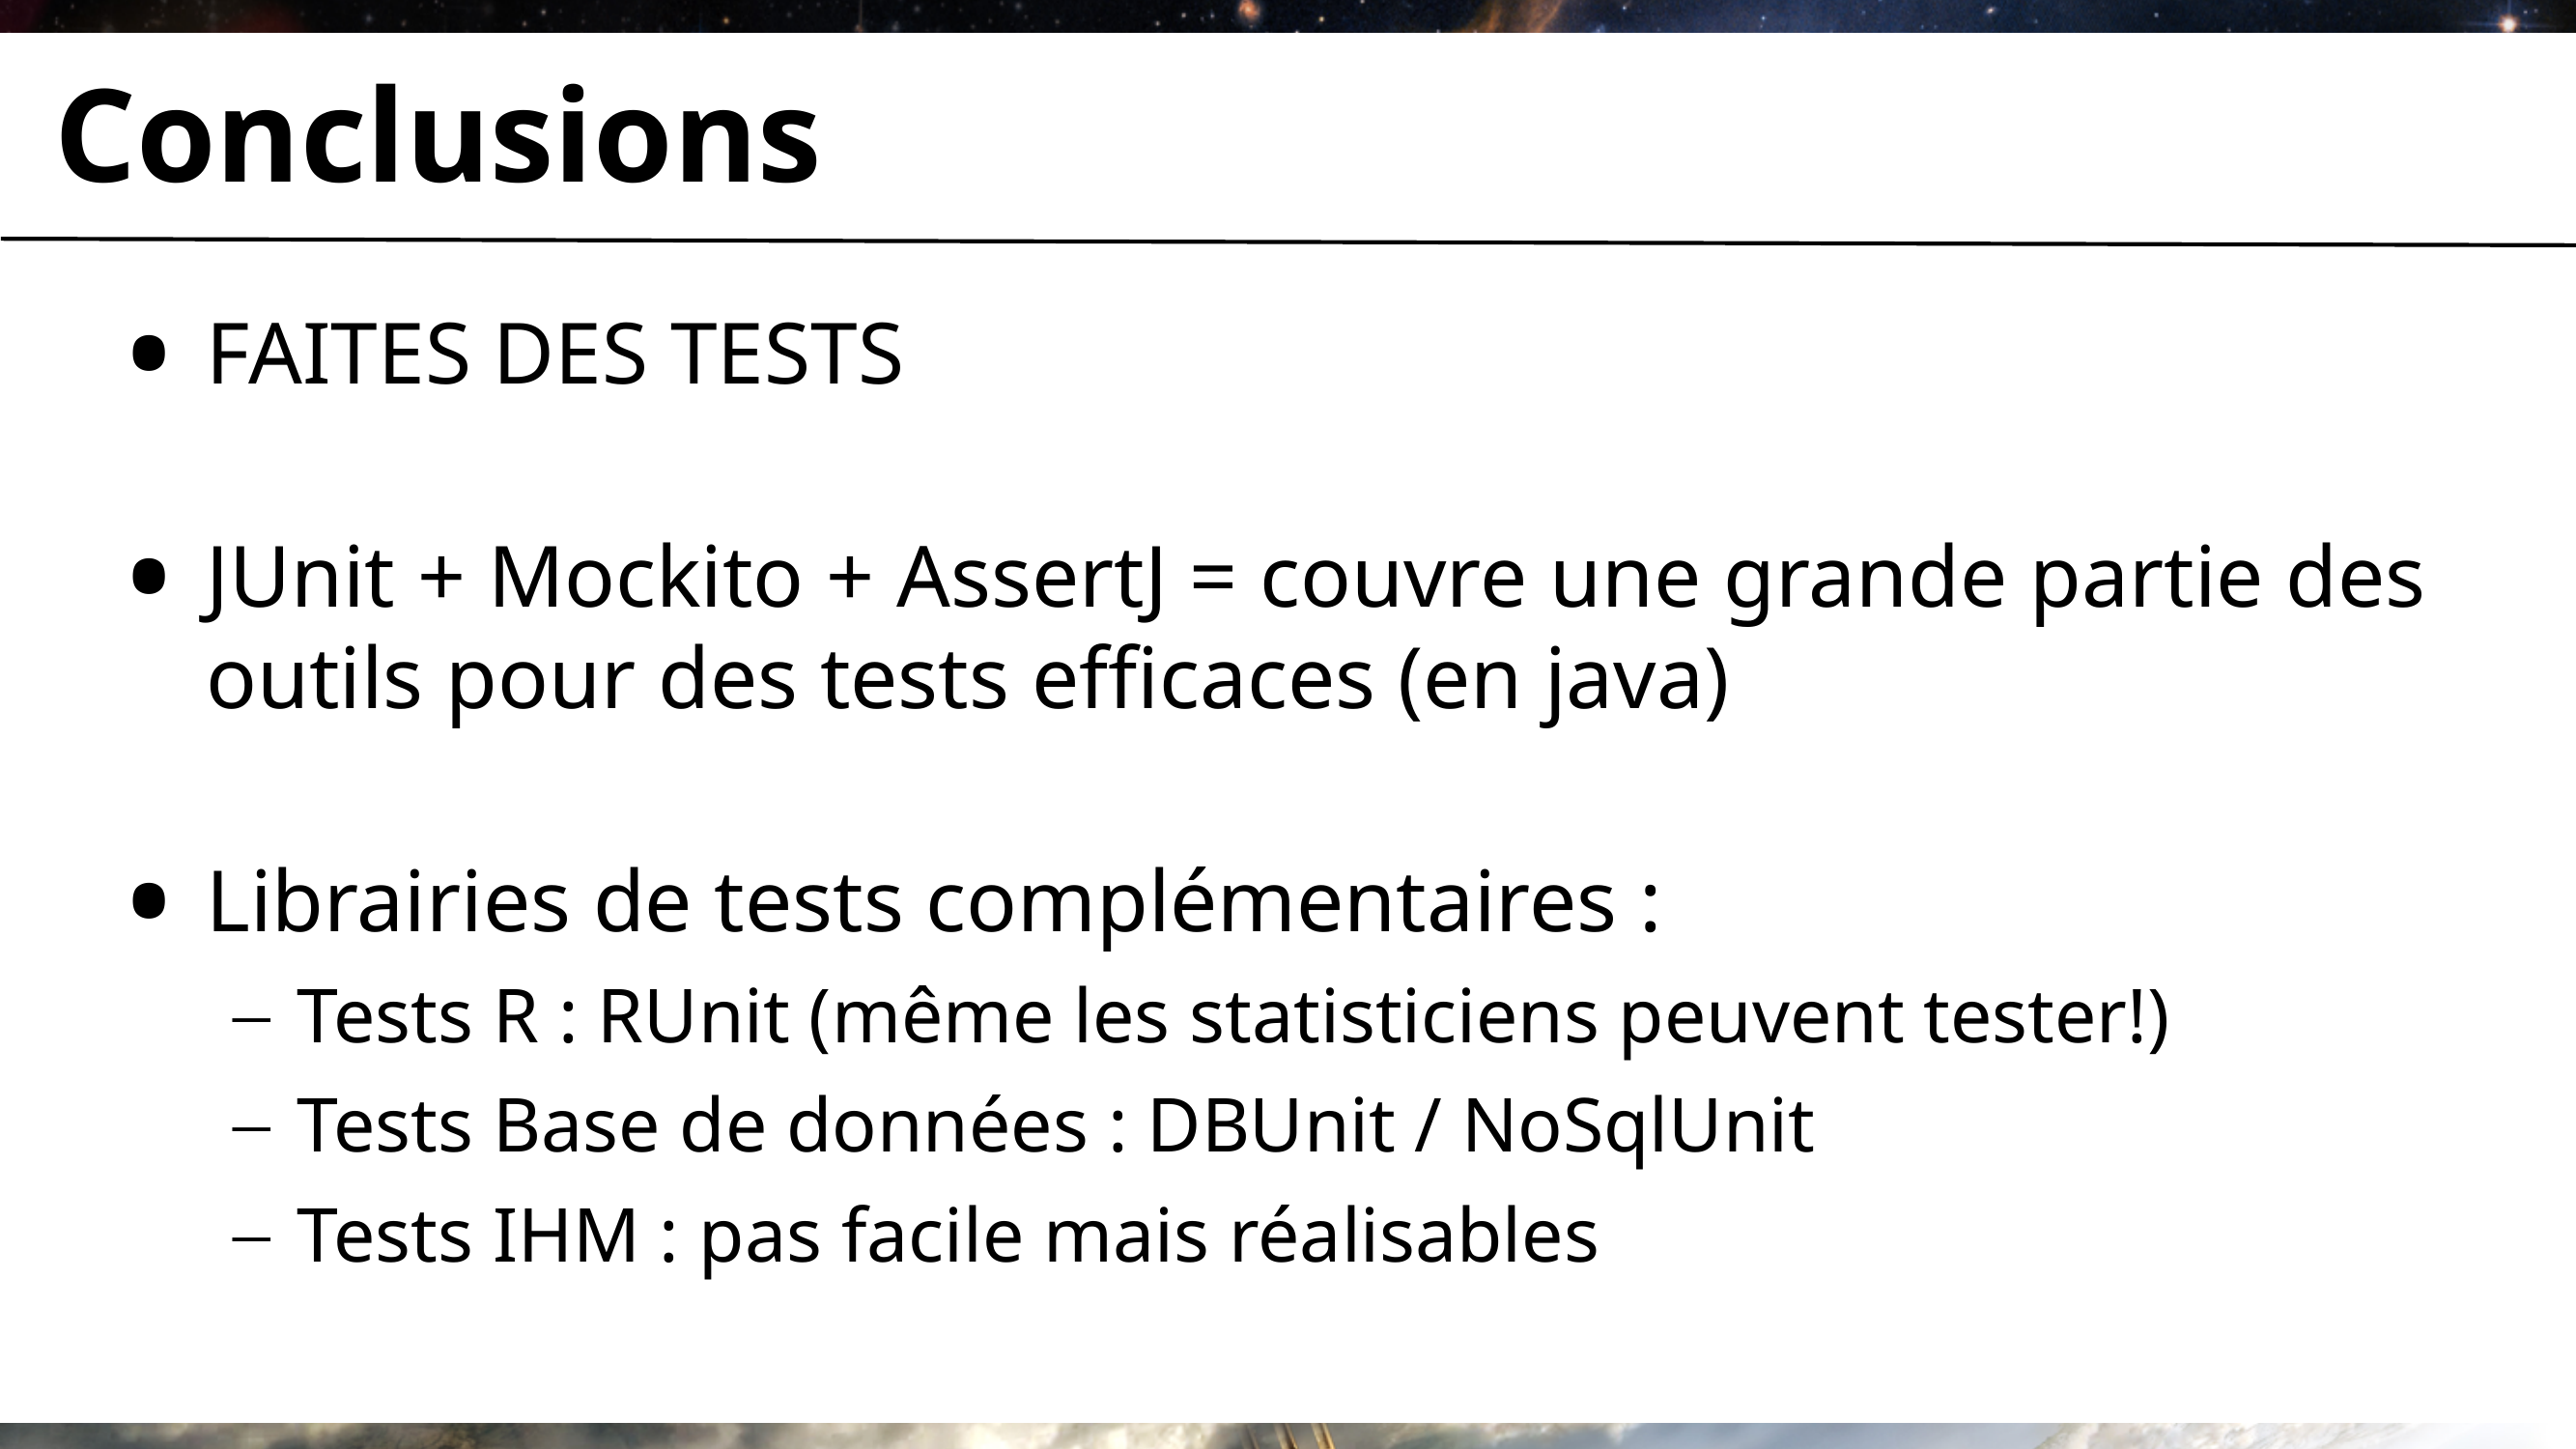

# Conclusions
FAITES DES TESTS
JUnit + Mockito + AssertJ = couvre une grande partie des outils pour des tests efficaces (en java)
Librairies de tests complémentaires :
 Tests R : RUnit (même les statisticiens peuvent tester!)
 Tests Base de données : DBUnit / NoSqlUnit
 Tests IHM : pas facile mais réalisables